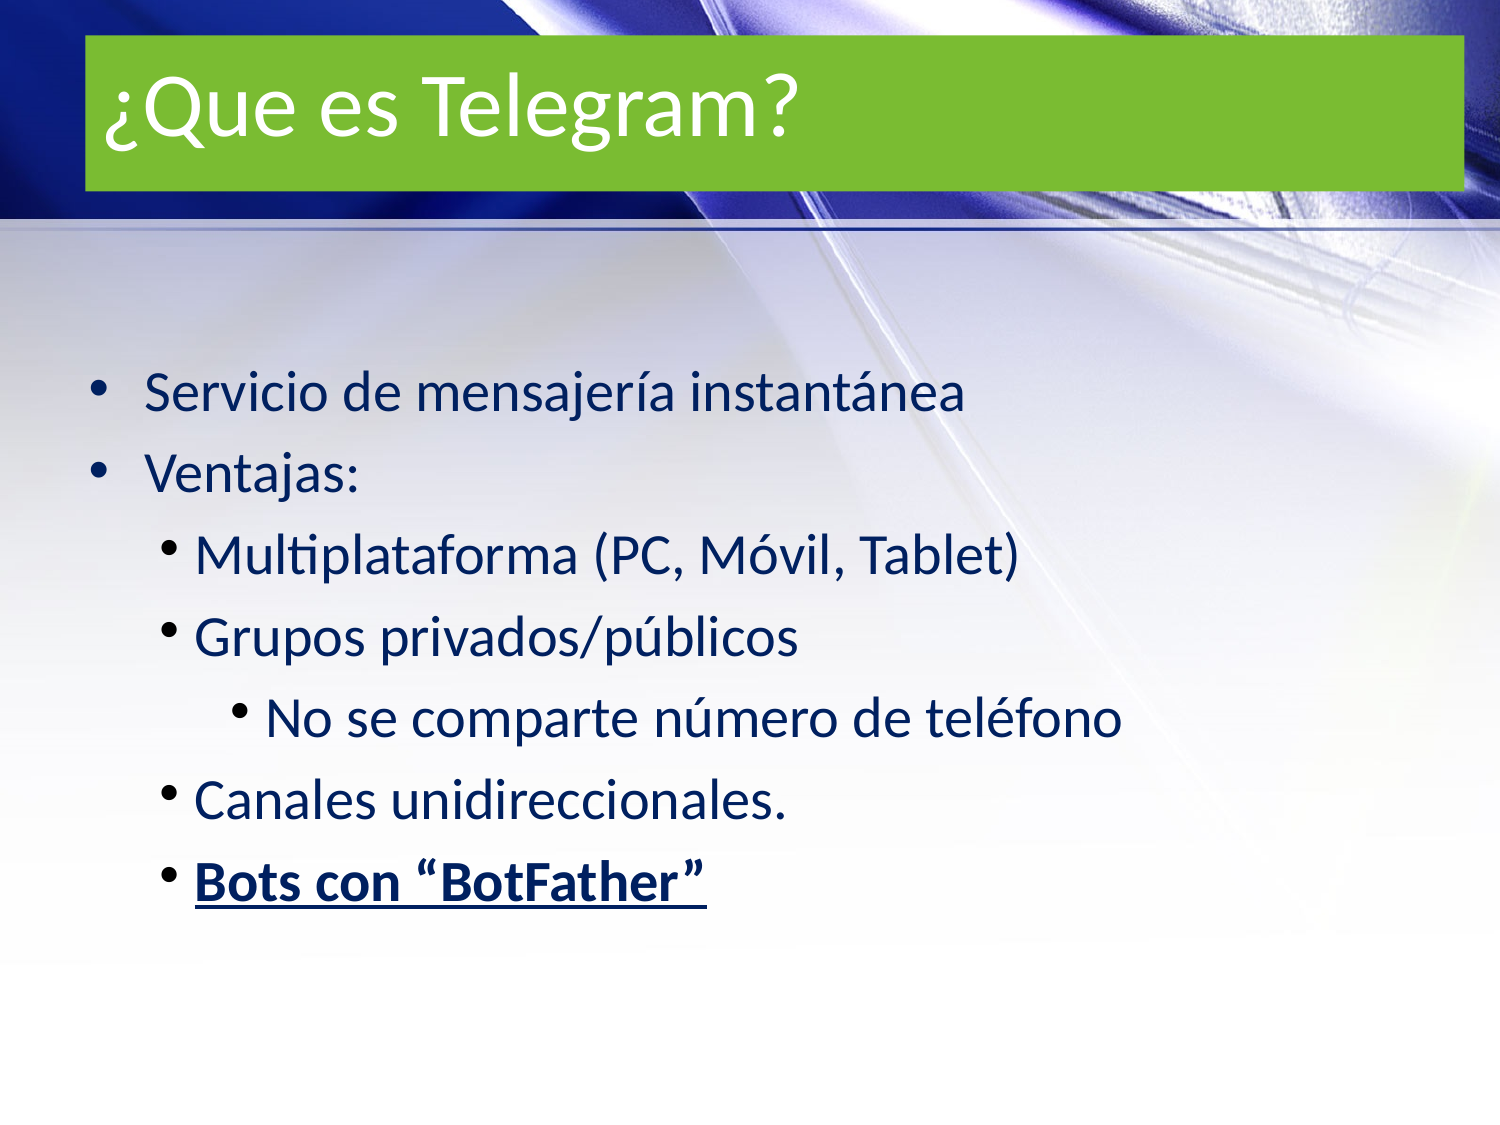

¿Que es Telegram?
Servicio de mensajería instantánea
Ventajas:
Multiplataforma (PC, Móvil, Tablet)
Grupos privados/públicos
No se comparte número de teléfono
Canales unidireccionales.
Bots con “BotFather”